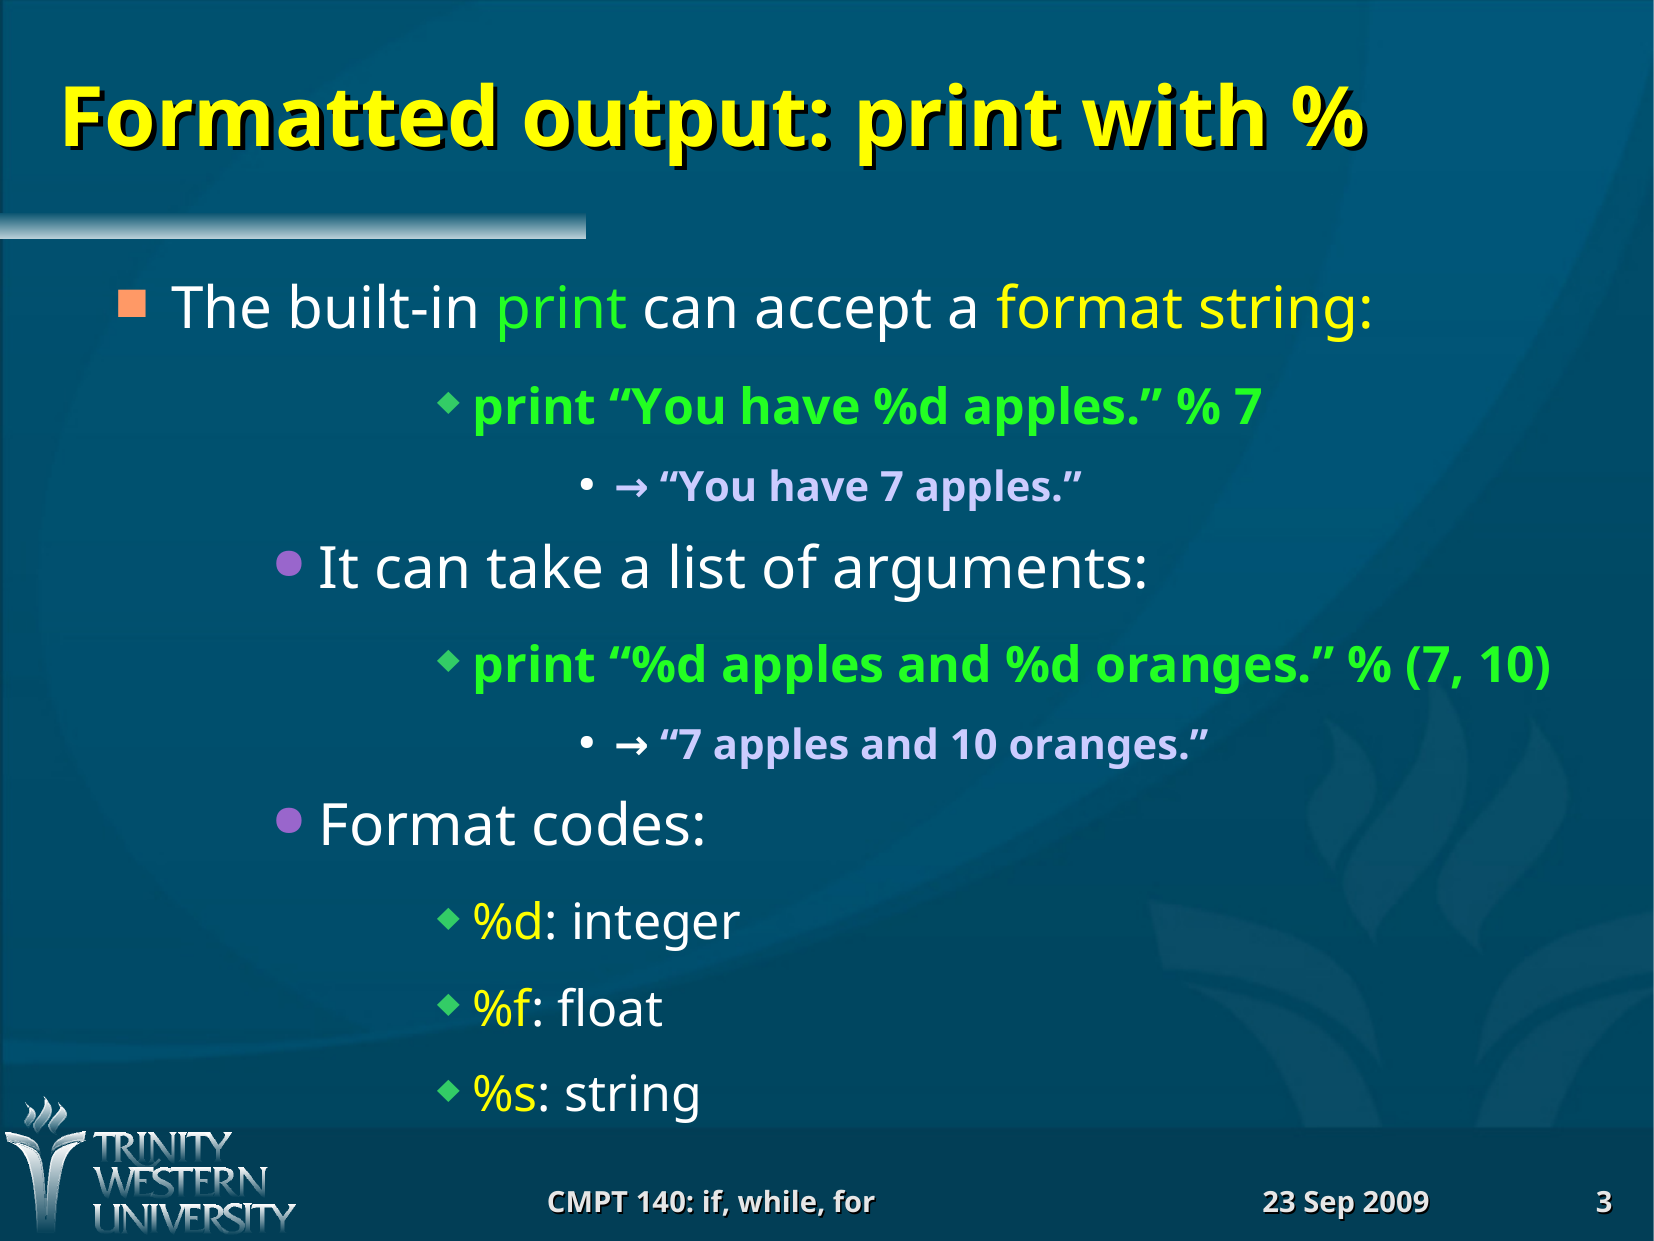

# Formatted output: print with %
The built-in print can accept a format string:
print “You have %d apples.” % 7
→ “You have 7 apples.”
It can take a list of arguments:
print “%d apples and %d oranges.” % (7, 10)
→ “7 apples and 10 oranges.”
Format codes:
%d: integer
%f: float
%s: string
CMPT 140: if, while, for
23 Sep 2009
3